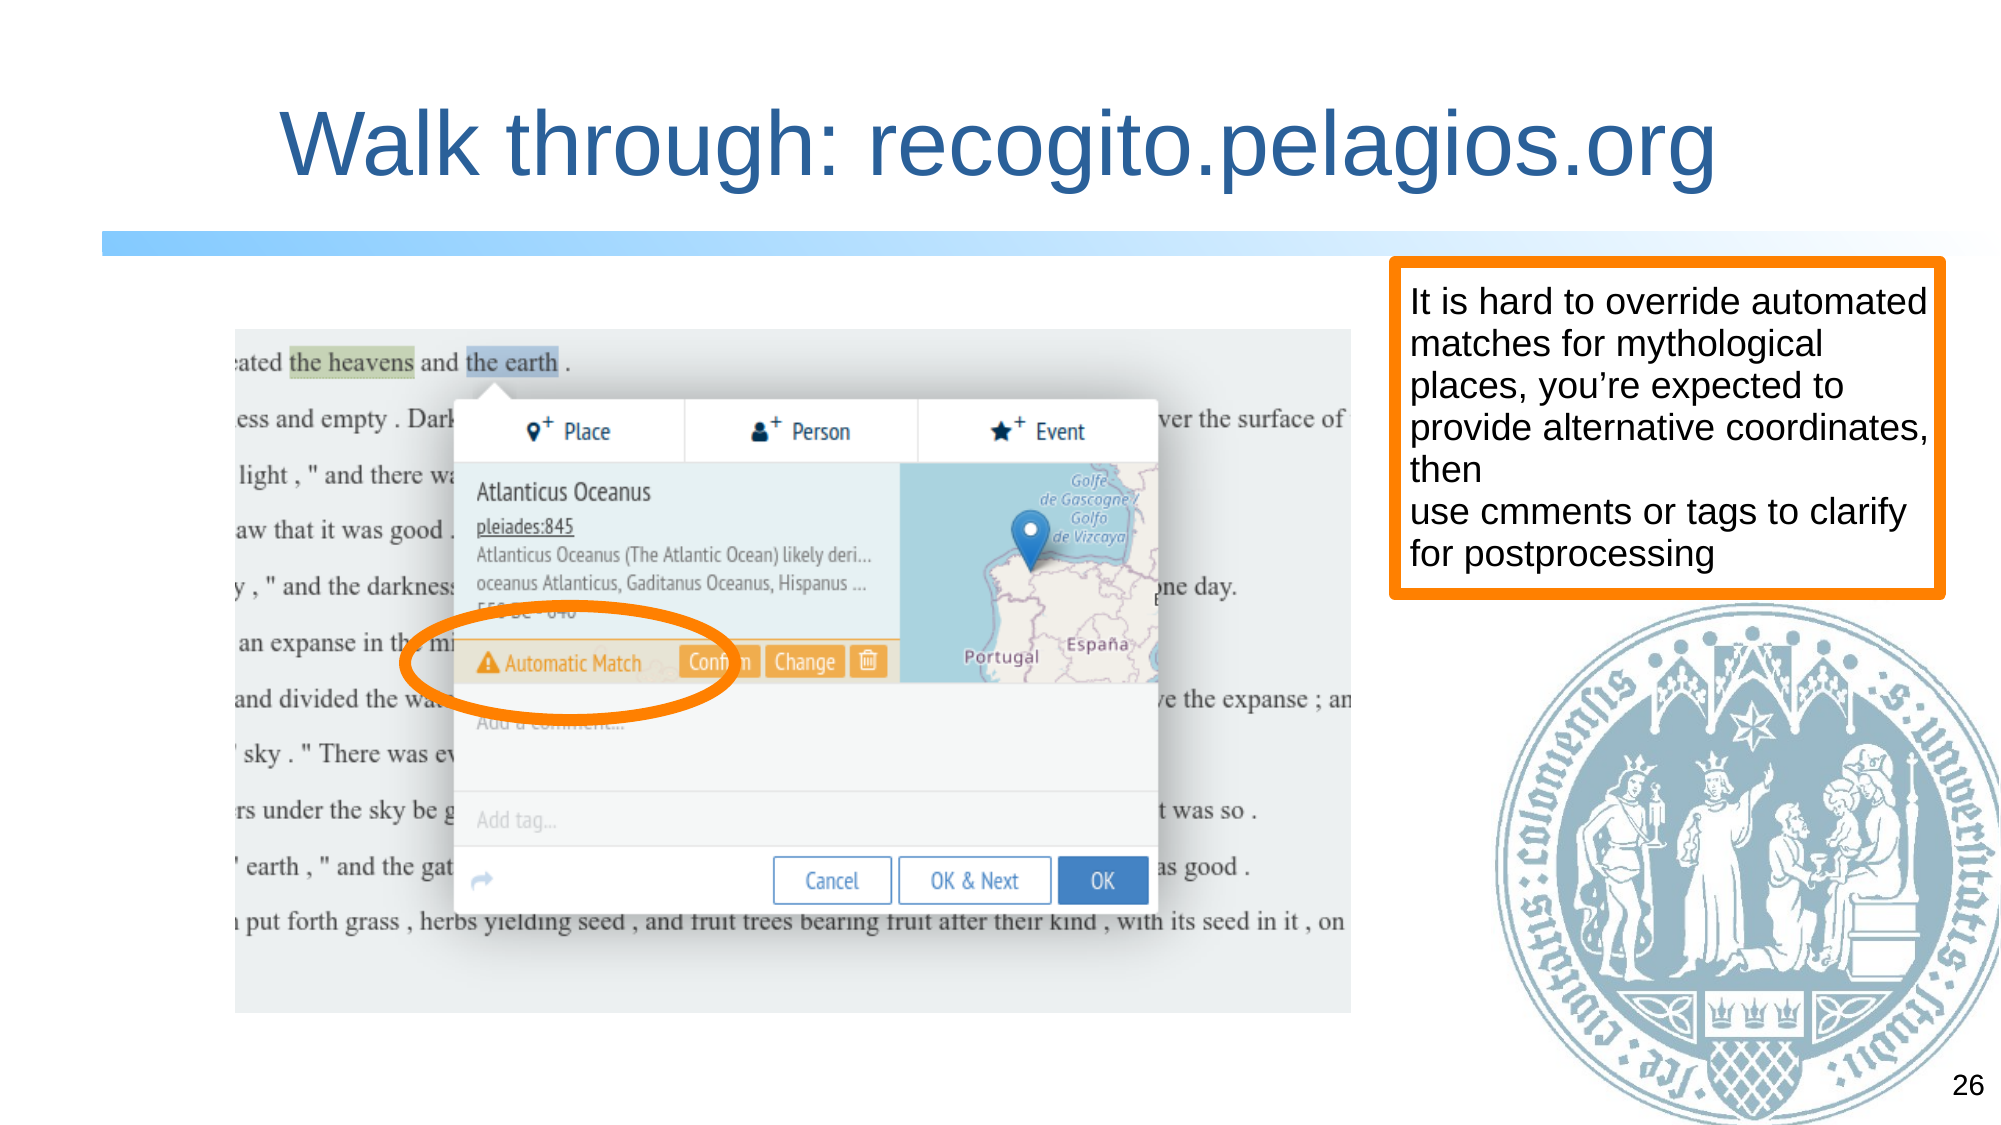

# Walk through: recogito.pelagios.org
It is hard to override automated
matches for mythological
places, you’re expected to
provide alternative coordinates,
then
use cmments or tags to clarify
for postprocessing